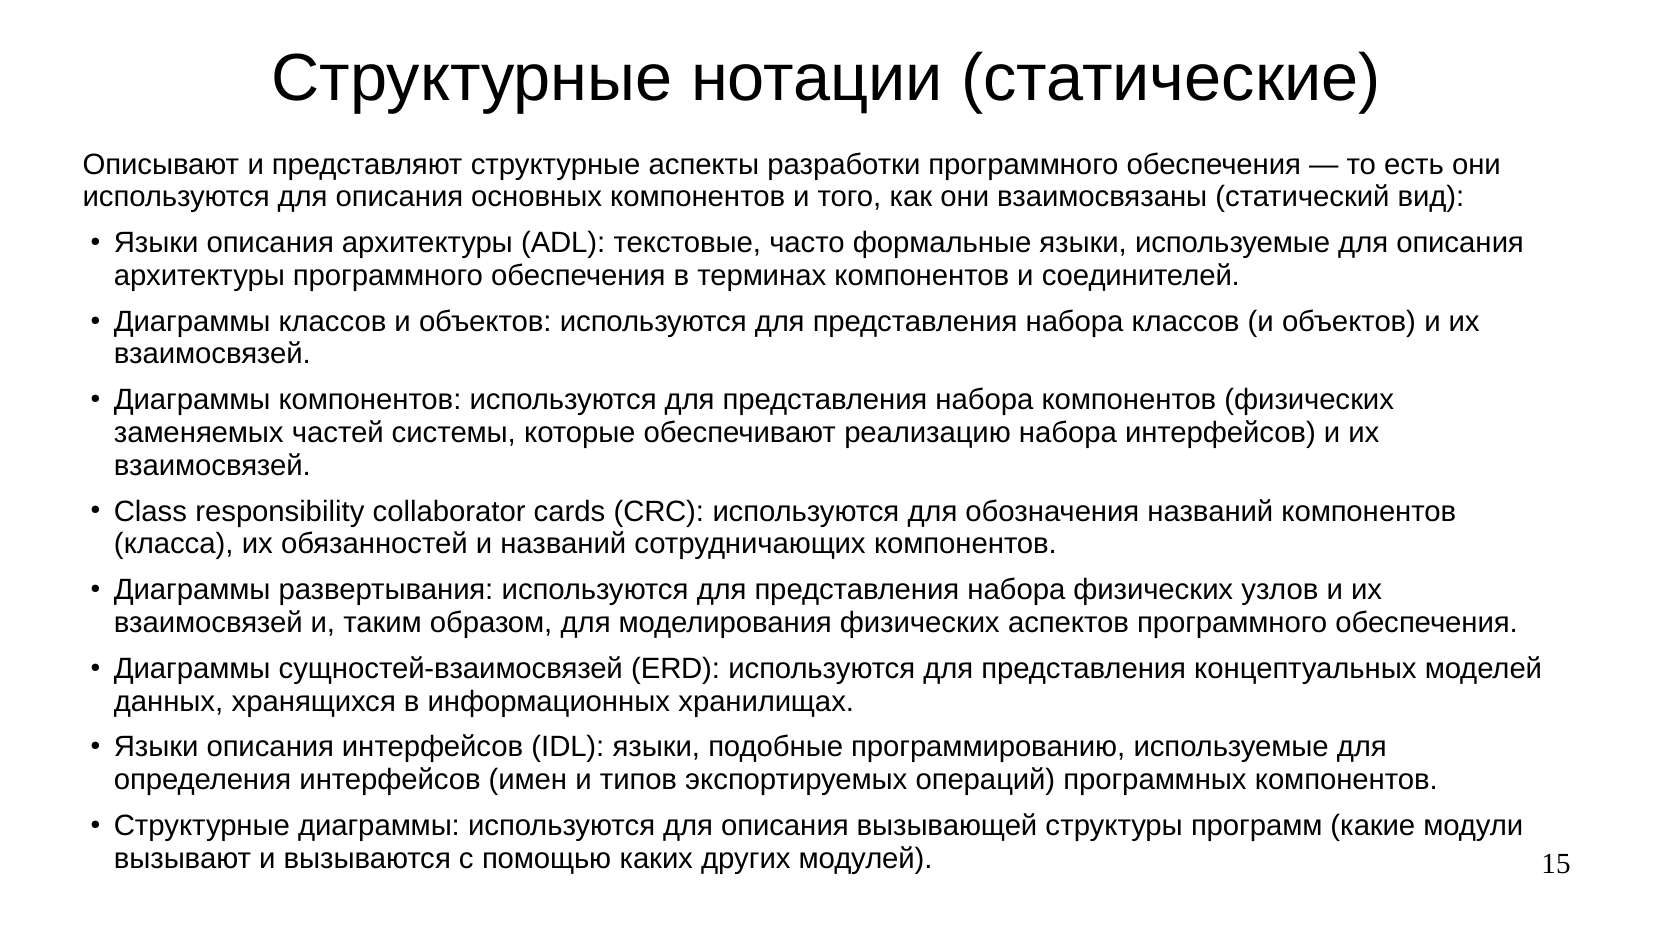

# Структурные нотации (статические)
Описывают и представляют структурные аспекты разработки программного обеспечения — то есть они используются для описания основных компонентов и того, как они взаимосвязаны (статический вид):
Языки описания архитектуры (ADL): текстовые, часто формальные языки, используемые для описания архитектуры программного обеспечения в терминах компонентов и соединителей.
Диаграммы классов и объектов: используются для представления набора классов (и объектов) и их взаимосвязей.
Диаграммы компонентов: используются для представления набора компонентов (физических заменяемых частей системы, которые обеспечивают реализацию набора интерфейсов) и их взаимосвязей.
Class responsibility collaborator cards (CRC): используются для обозначения названий компонентов (класса), их обязанностей и названий сотрудничающих компонентов.
Диаграммы развертывания: используются для представления набора физических узлов и их взаимосвязей и, таким образом, для моделирования физических аспектов программного обеспечения.
Диаграммы сущностей-взаимосвязей (ERD): используются для представления концептуальных моделей данных, хранящихся в информационных хранилищах.
Языки описания интерфейсов (IDL): языки, подобные программированию, используемые для определения интерфейсов (имен и типов экспортируемых операций) программных компонентов.
Структурные диаграммы: используются для описания вызывающей структуры программ (какие модули вызывают и вызываются с помощью каких других модулей).
15